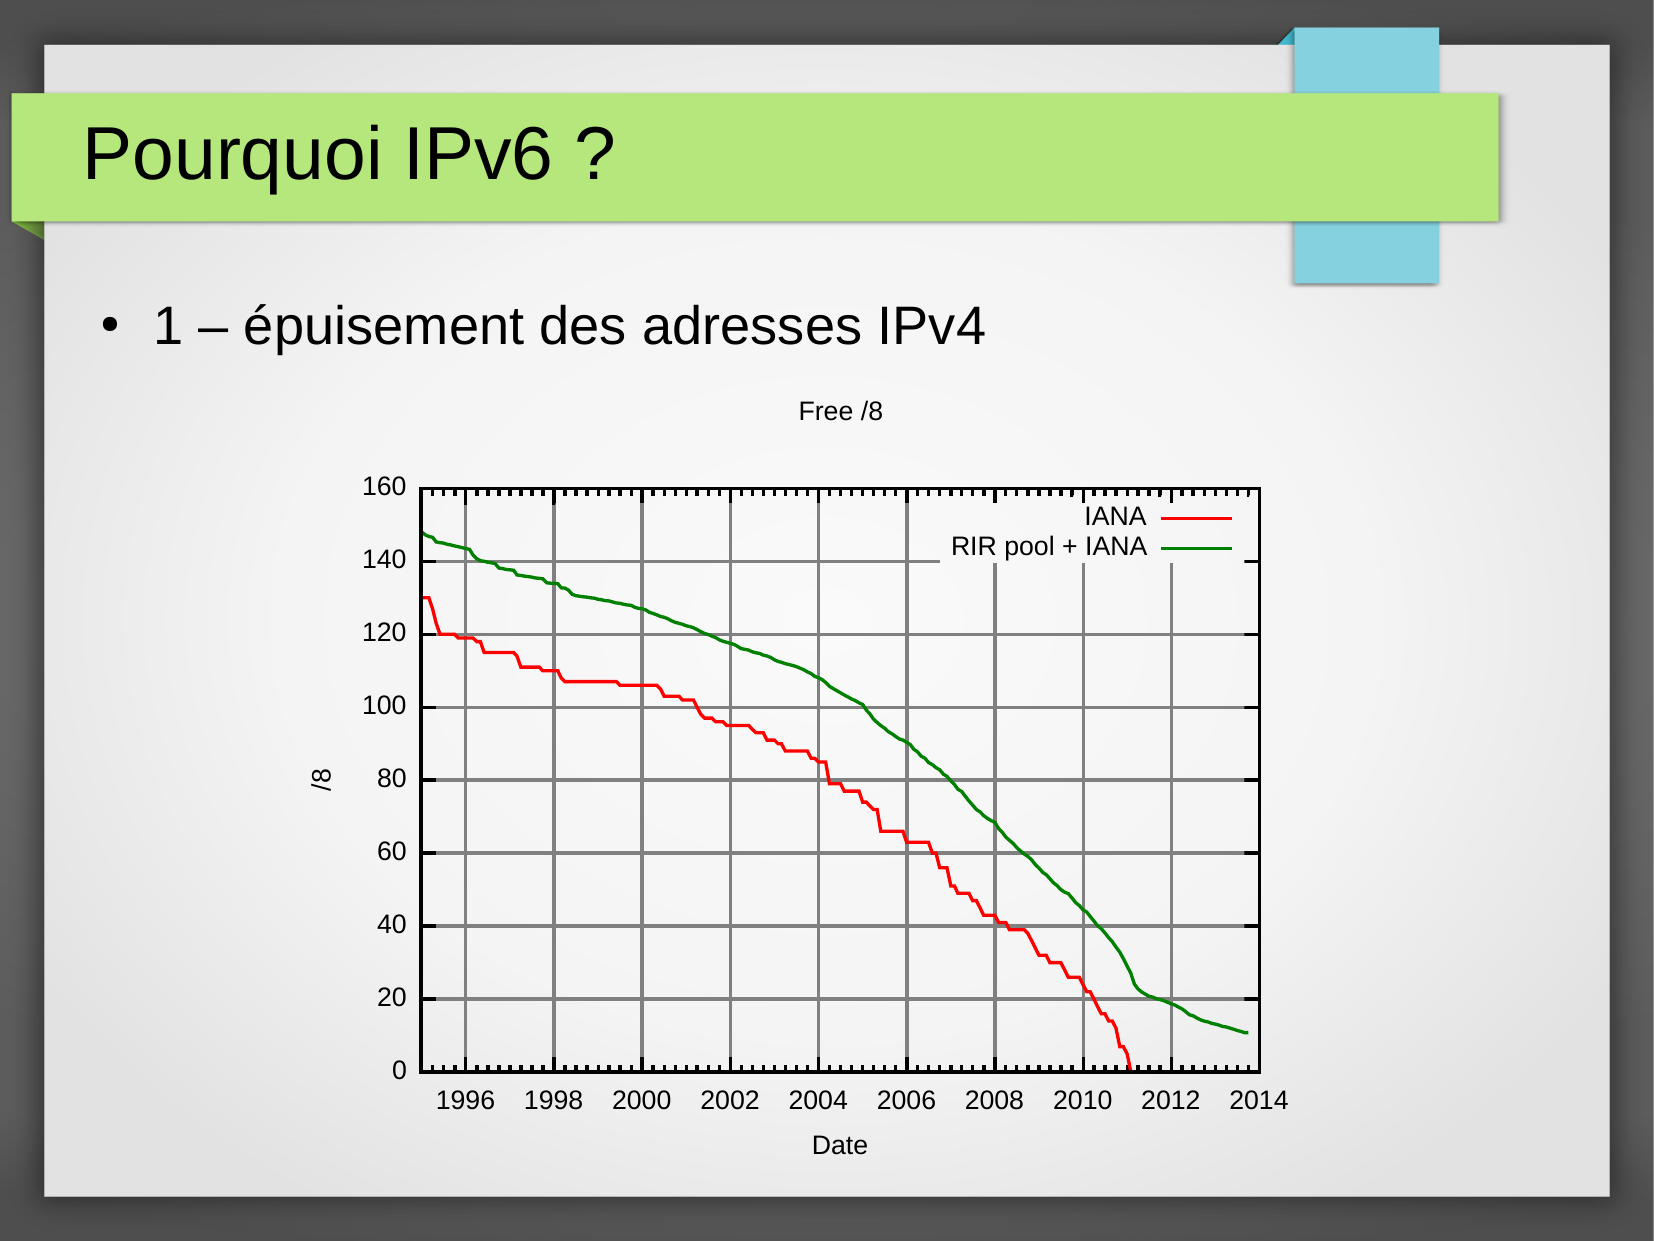

# Pourquoi IPv6 ?
1 – épuisement des adresses IPv4